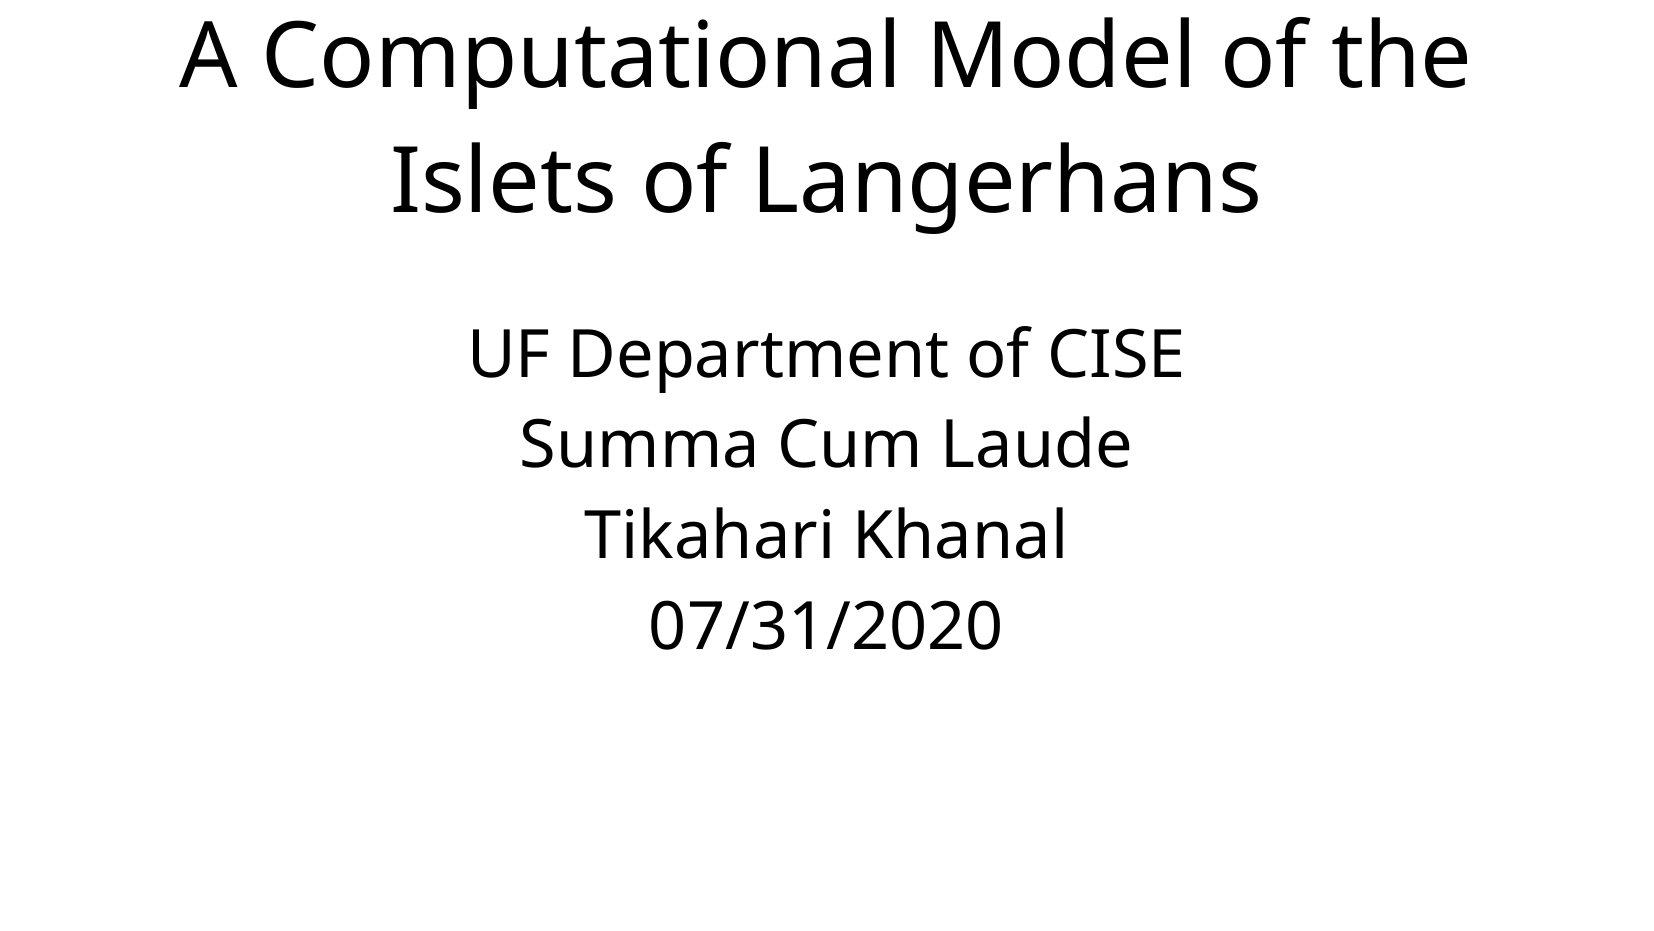

# A Computational Model of the Islets of Langerhans
UF Department of CISE
Summa Cum Laude
Tikahari Khanal
07/31/2020